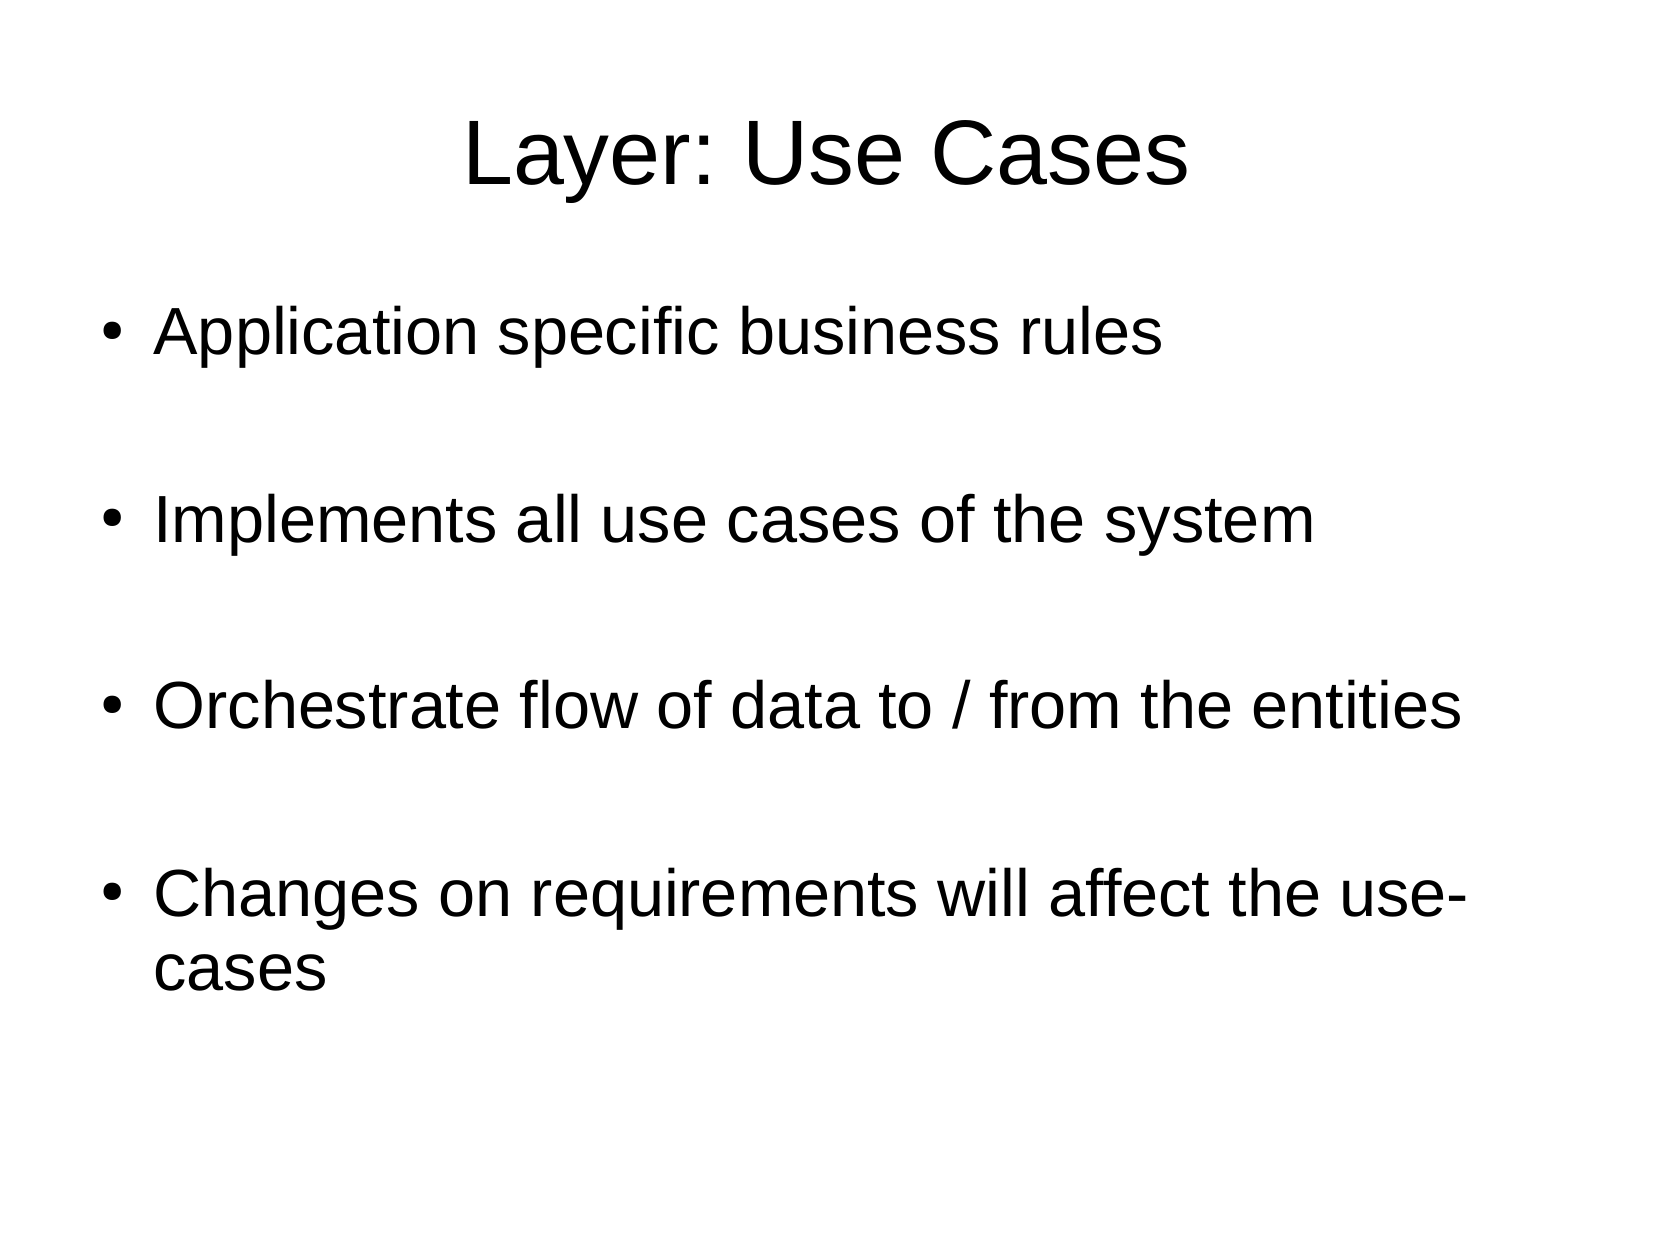

# Layer: Use Cases
Application specific business rules
Implements all use cases of the system
Orchestrate flow of data to / from the entities
Changes on requirements will affect the use-cases